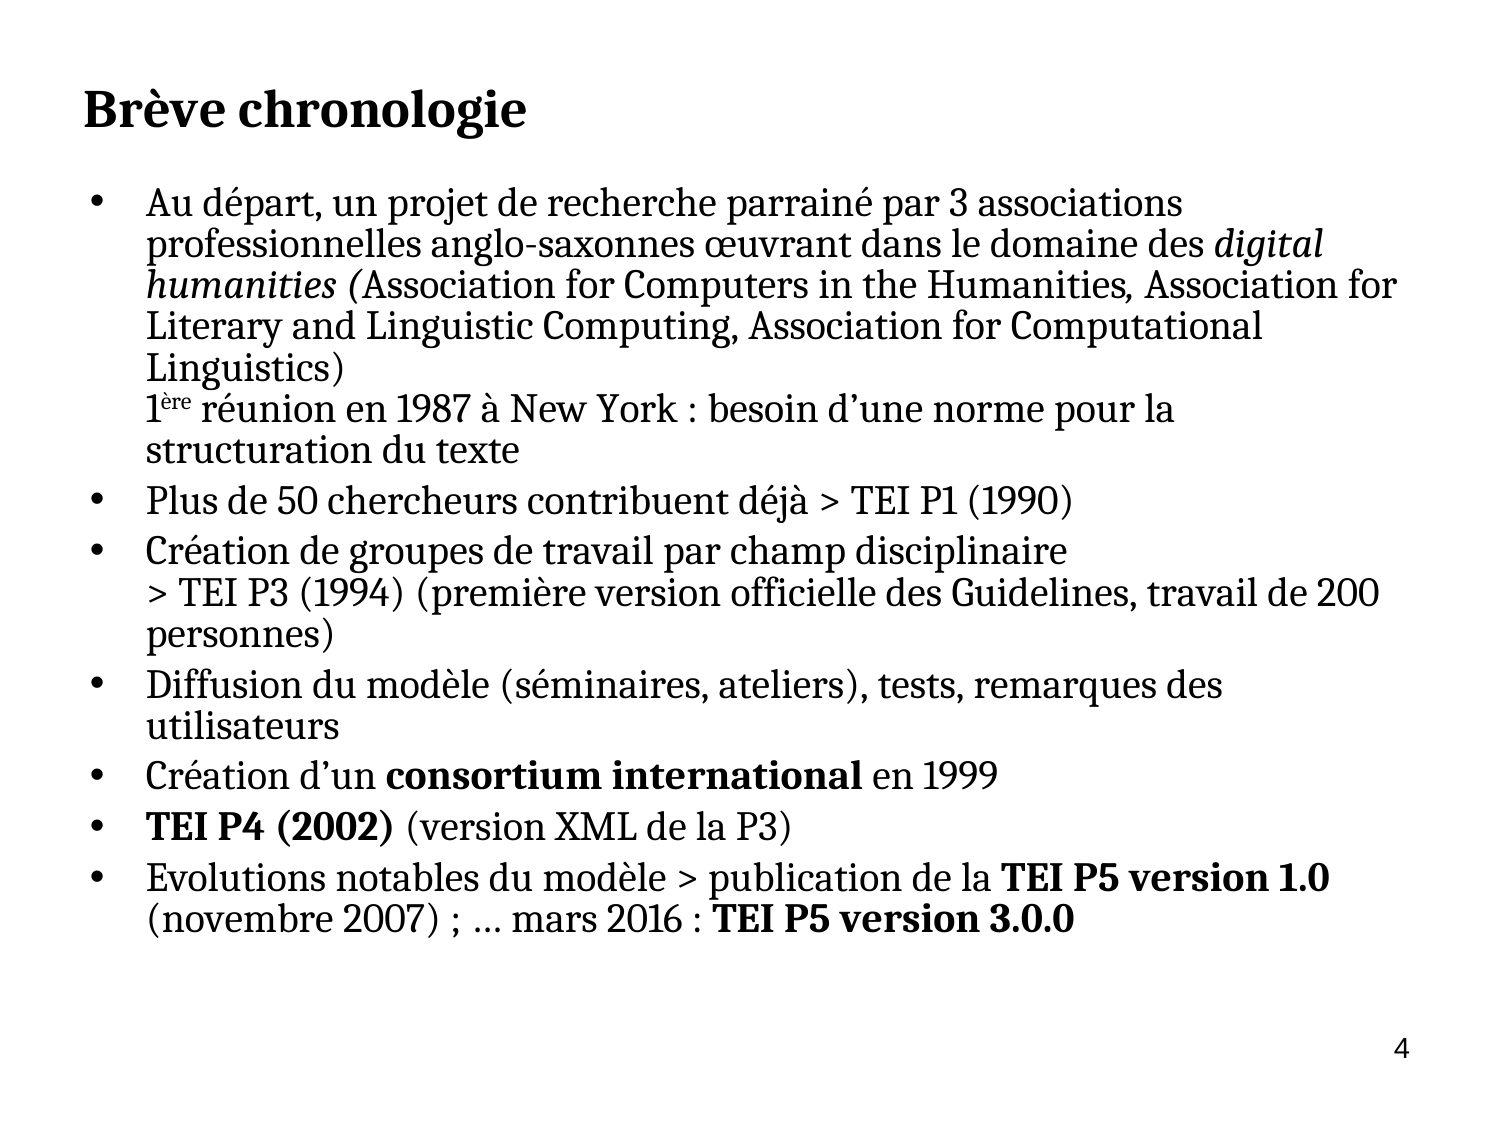

# Brève chronologie
Au départ, un projet de recherche parrainé par 3 associations professionnelles anglo-saxonnes œuvrant dans le domaine des digital humanities (Association for Computers in the Humanities, Association for Literary and Linguistic Computing, Association for Computational Linguistics)
1ère réunion en 1987 à New York : besoin d’une norme pour la structuration du texte
Plus de 50 chercheurs contribuent déjà > TEI P1 (1990)
Création de groupes de travail par champ disciplinaire
> TEI P3 (1994) (première version officielle des Guidelines, travail de 200 personnes)
Diffusion du modèle (séminaires, ateliers), tests, remarques des utilisateurs
Création d’un consortium international en 1999
TEI P4 (2002) (version XML de la P3)
Evolutions notables du modèle > publication de la TEI P5 version 1.0 (novembre 2007) ; … mars 2016 : TEI P5 version 3.0.0